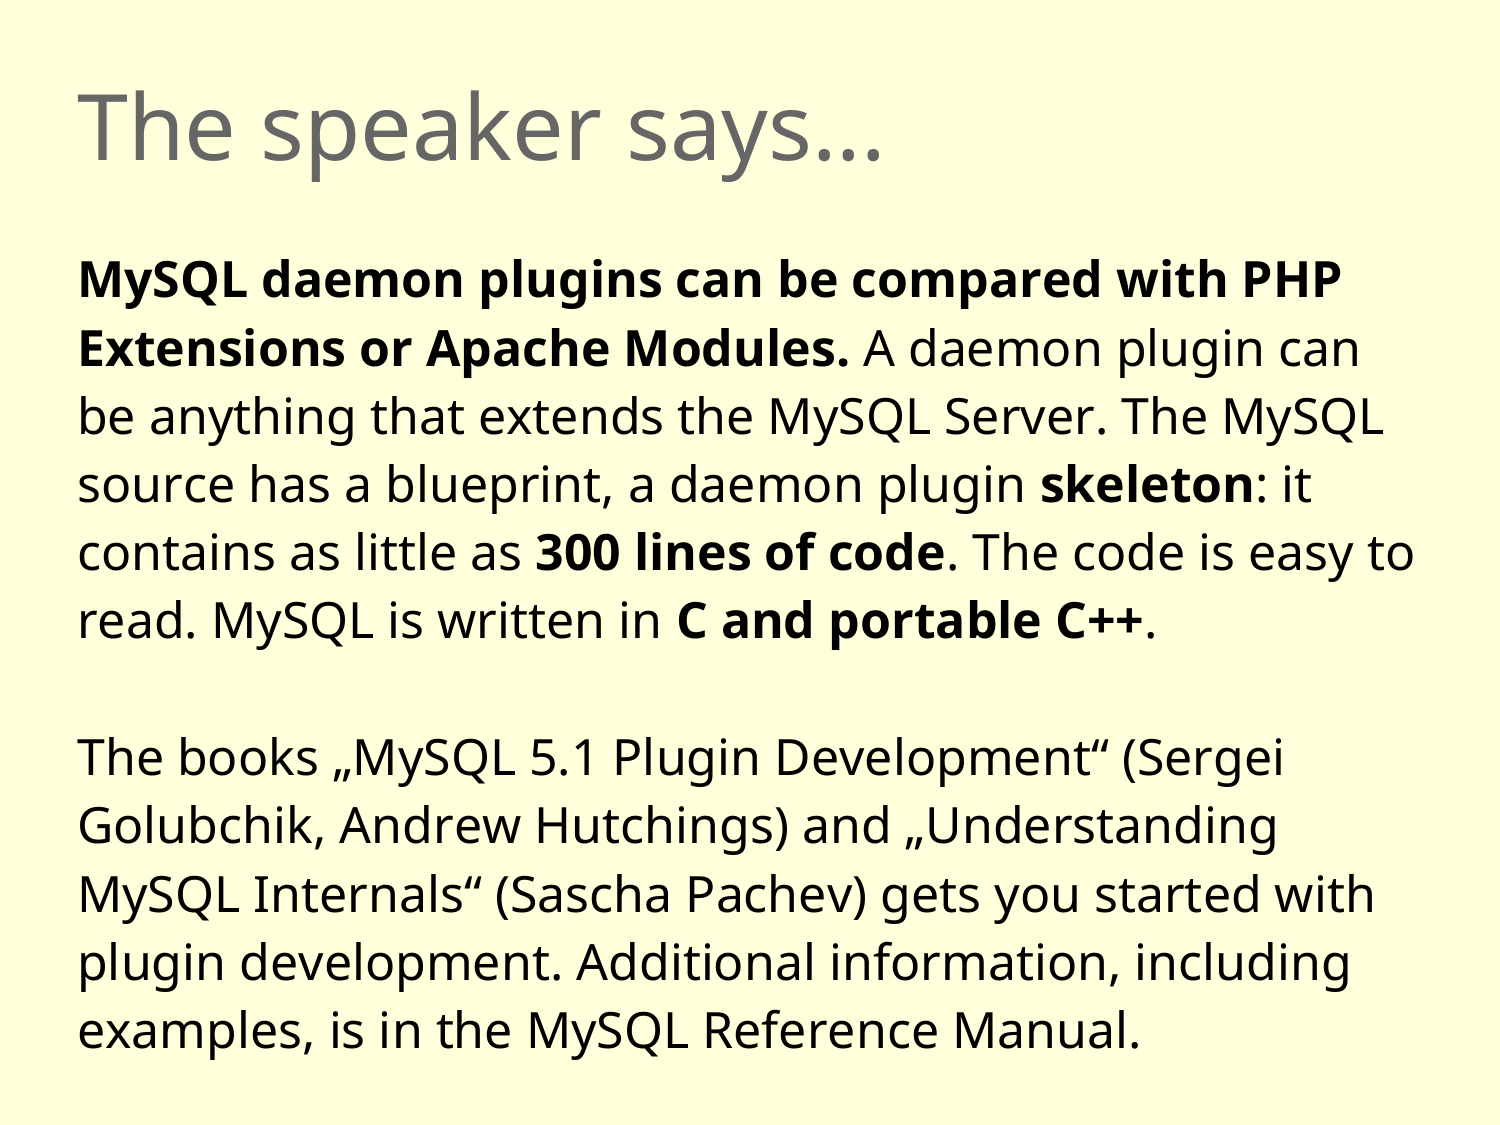

# The speaker says...
MySQL daemon plugins can be compared with PHP Extensions or Apache Modules. A daemon plugin can be anything that extends the MySQL Server. The MySQL source has a blueprint, a daemon plugin skeleton: it contains as little as 300 lines of code. The code is easy to read. MySQL is written in C and portable C++.
The books „MySQL 5.1 Plugin Development“ (Sergei Golubchik, Andrew Hutchings) and „Understanding MySQL Internals“ (Sascha Pachev) gets you started with plugin development. Additional information, including examples, is in the MySQL Reference Manual.